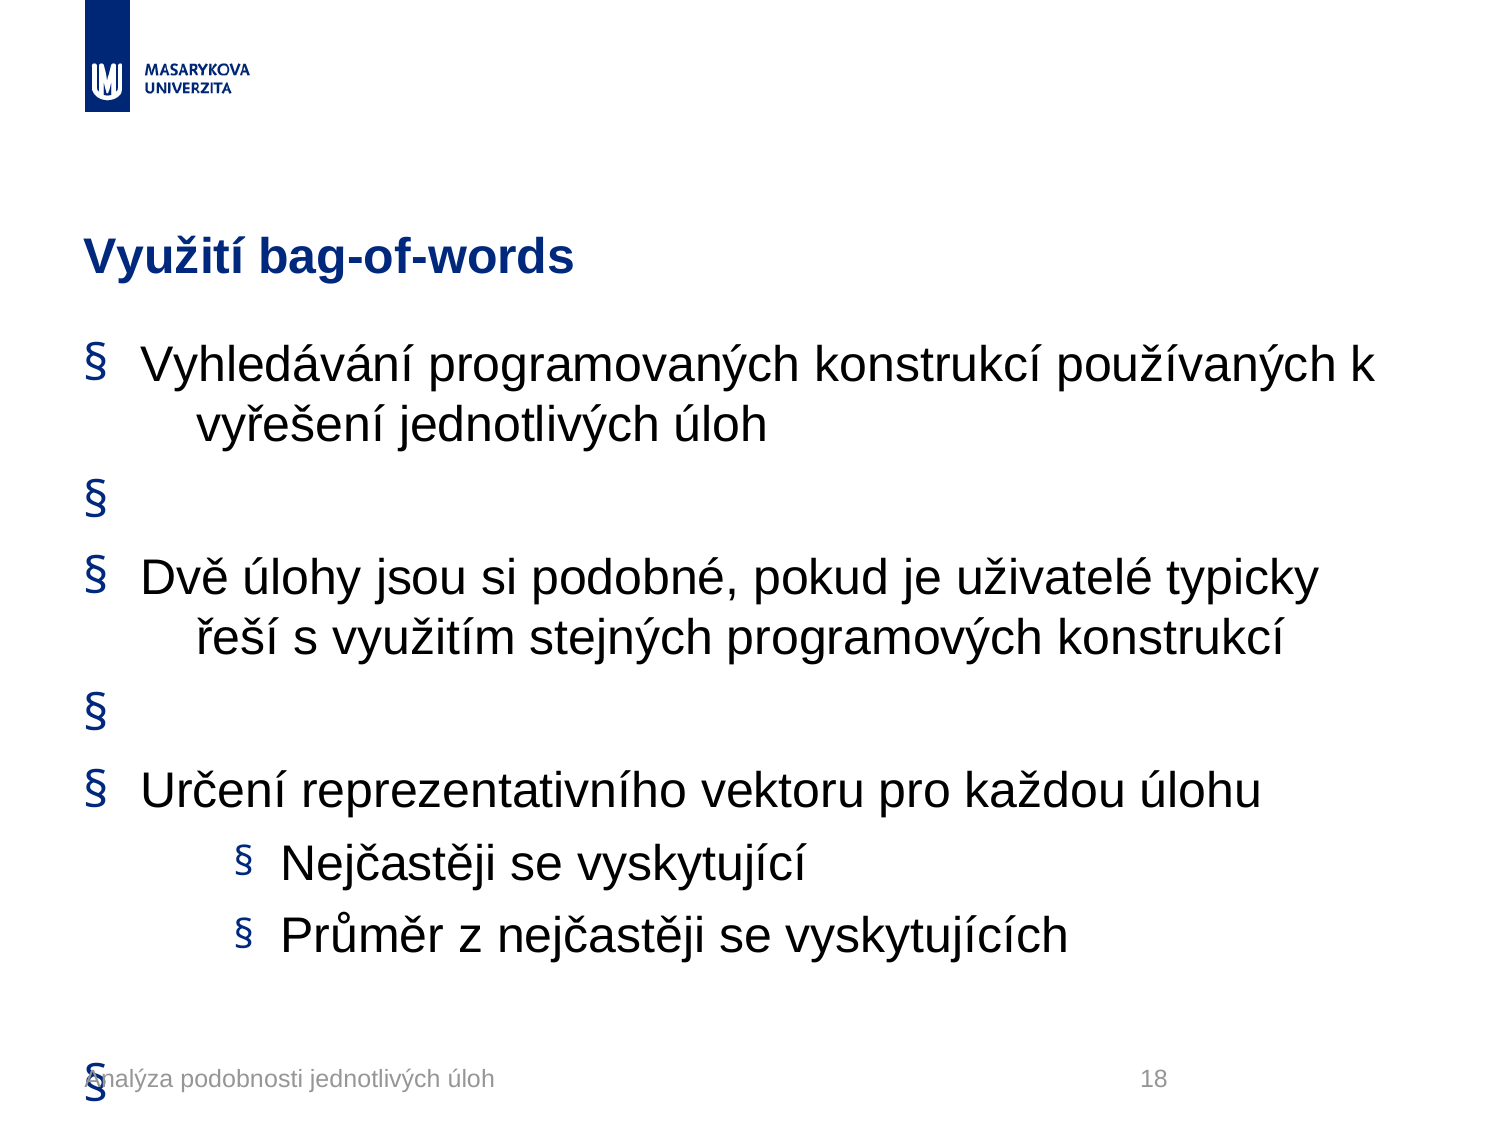

# Využití bag-of-words
Vyhledávání programovaných konstrukcí používaných k vyřešení jednotlivých úloh
Dvě úlohy jsou si podobné, pokud je uživatelé typicky řeší s využitím stejných programových konstrukcí
Určení reprezentativního vektoru pro každou úlohu
Nejčastěji se vyskytující
Průměr z nejčastěji se vyskytujících
Analýza podobnosti jednotlivých úloh